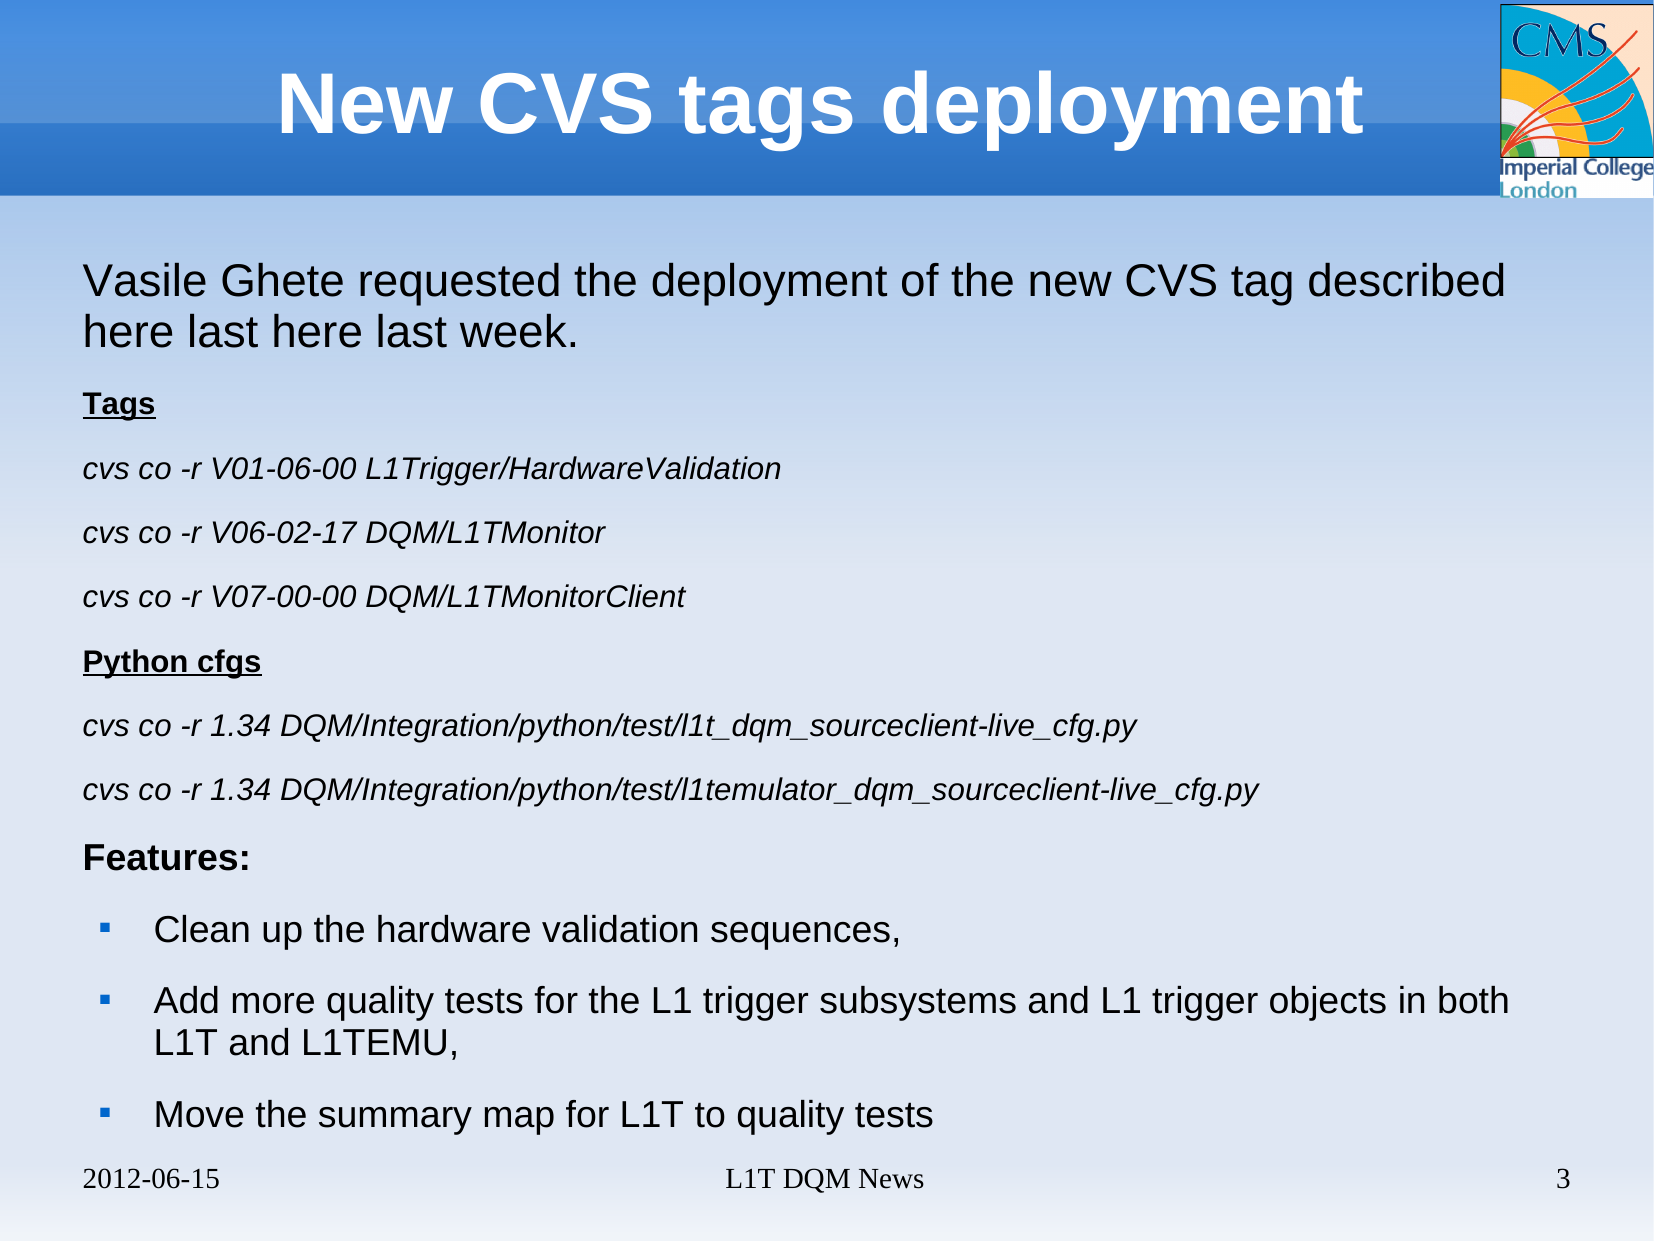

# New CVS tags deployment
Vasile Ghete requested the deployment of the new CVS tag described here last here last week.
Tags
cvs co -r V01-06-00 L1Trigger/HardwareValidation
cvs co -r V06-02-17 DQM/L1TMonitor
cvs co -r V07-00-00 DQM/L1TMonitorClient
Python cfgs
cvs co -r 1.34 DQM/Integration/python/test/l1t_dqm_sourceclient-live_cfg.py
cvs co -r 1.34 DQM/Integration/python/test/l1temulator_dqm_sourceclient-live_cfg.py
Features:
Clean up the hardware validation sequences,
Add more quality tests for the L1 trigger subsystems and L1 trigger objects in both L1T and L1TEMU,
Move the summary map for L1T to quality tests
2012-06-15
L1T DQM News
3